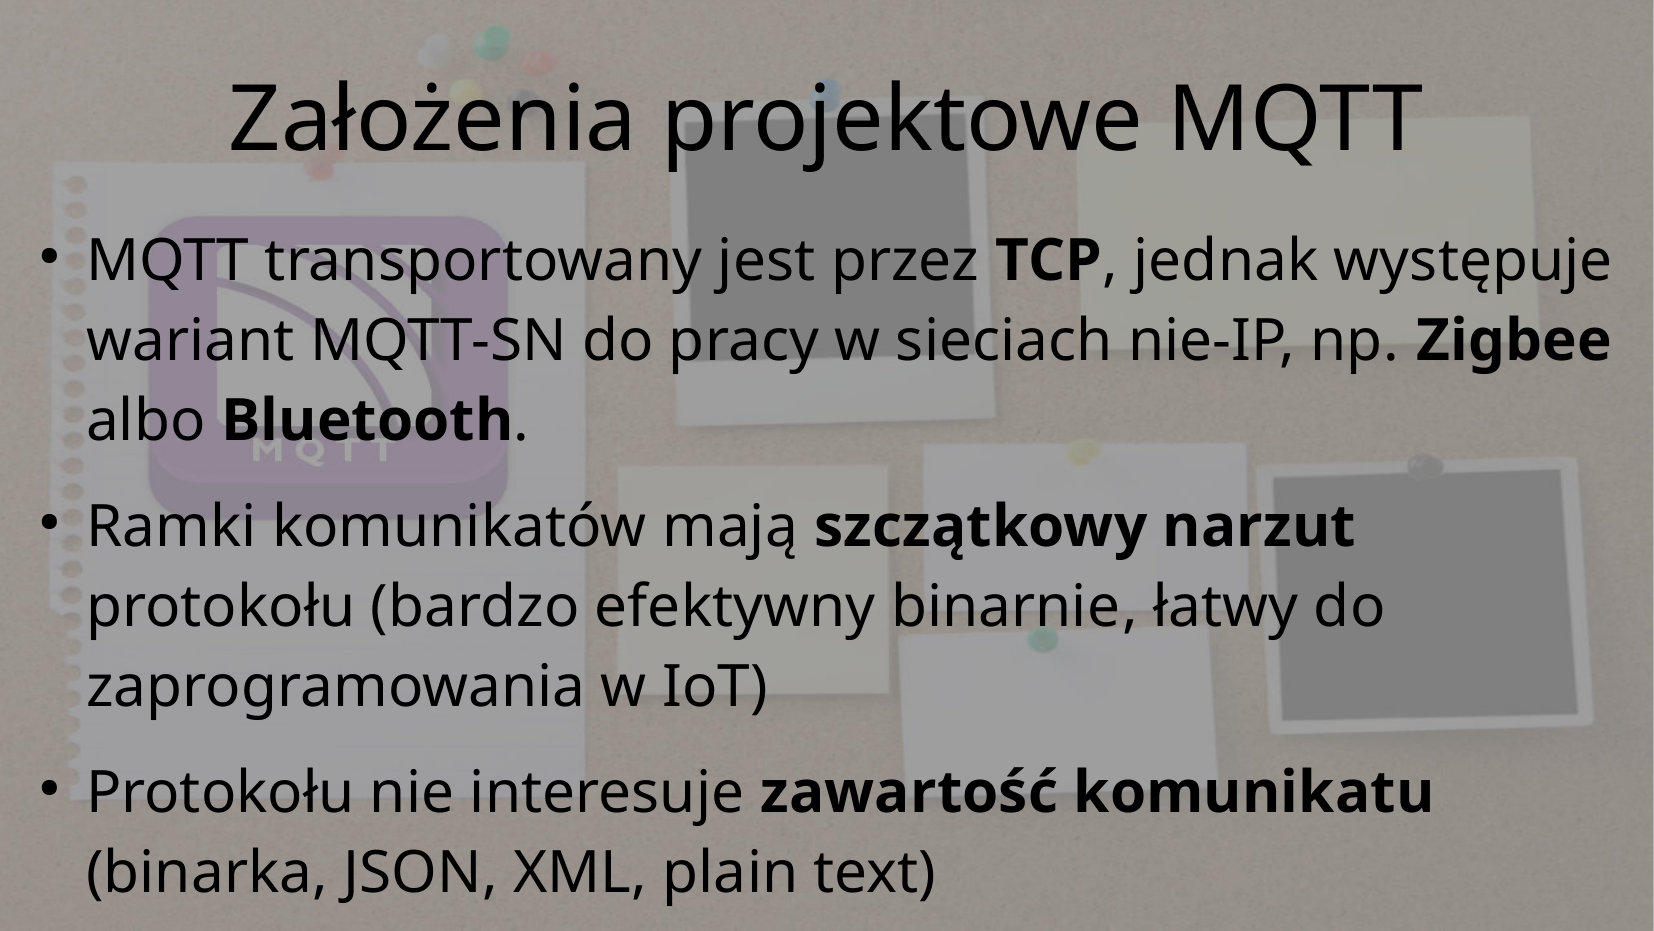

# Założenia projektowe MQTT
MQTT transportowany jest przez TCP, jednak występuje wariant MQTT-SN do pracy w sieciach nie-IP, np. Zigbee albo Bluetooth.
Ramki komunikatów mają szczątkowy narzut protokołu (bardzo efektywny binarnie, łatwy do zaprogramowania w IoT)
Protokołu nie interesuje zawartość komunikatu (binarka, JSON, XML, plain text)